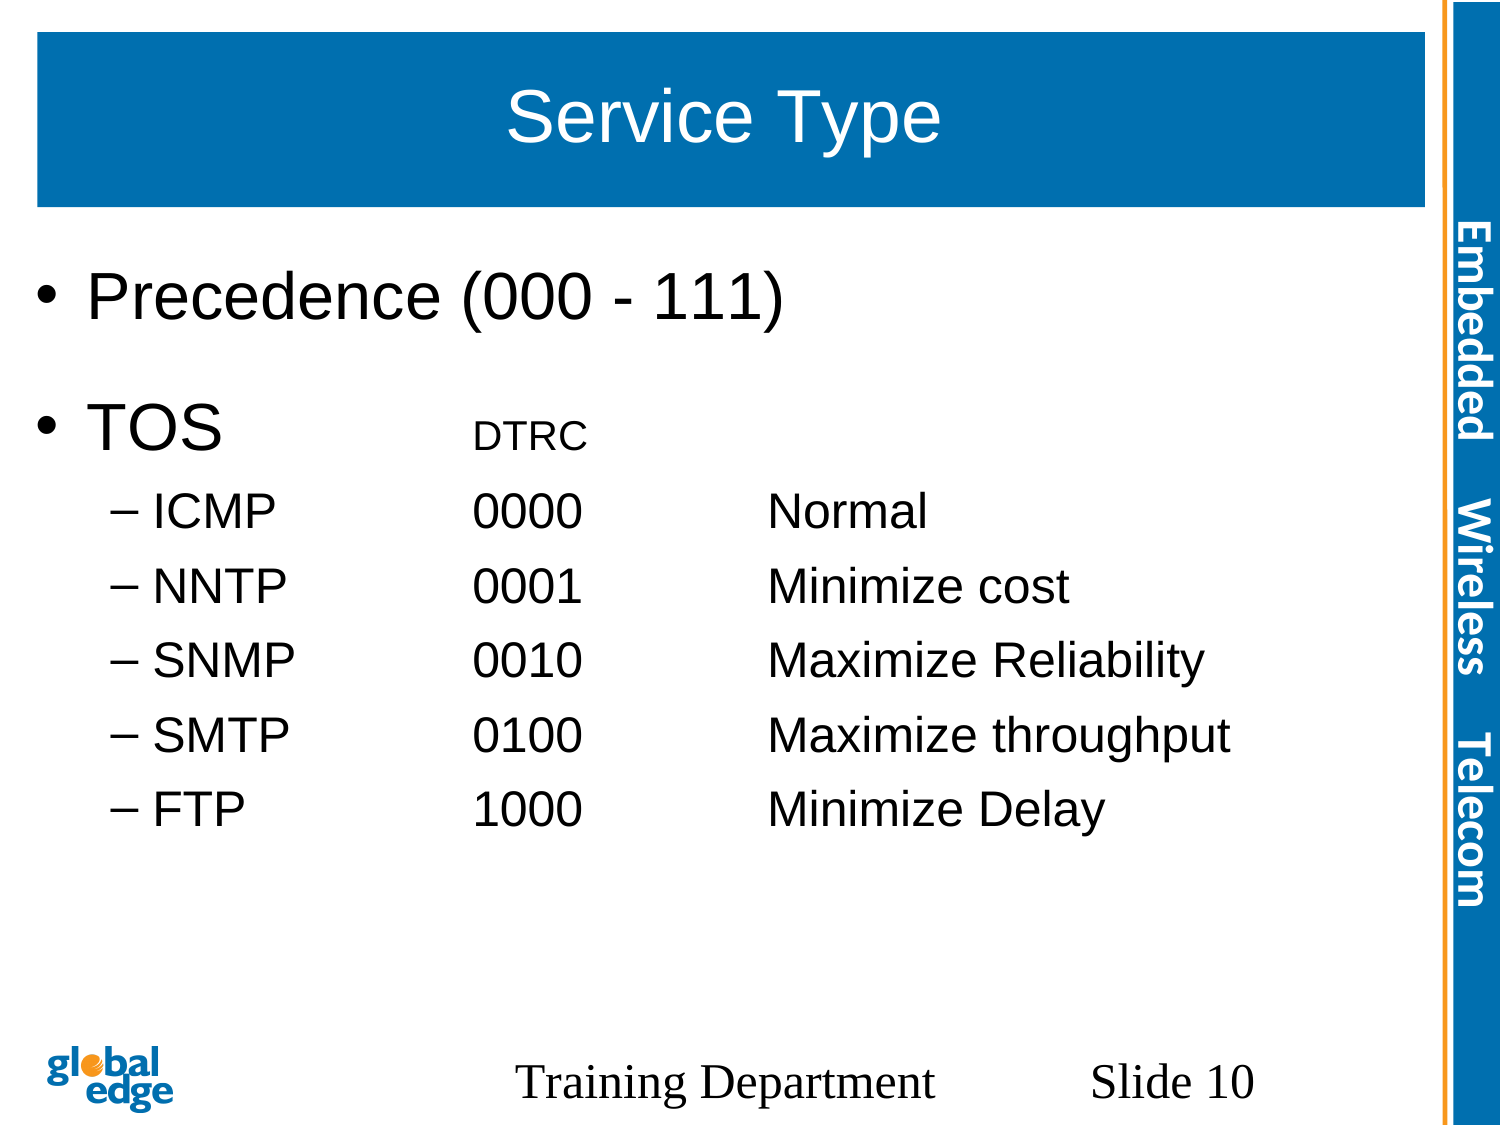

# Service Type
Precedence (000 - 111)‏
TOS				DTRC
ICMP 			0000			Normal
NNTP			0001			Minimize cost
SNMP			0010			Maximize Reliability
SMTP			0100			Maximize throughput
FTP				1000			Minimize Delay
10